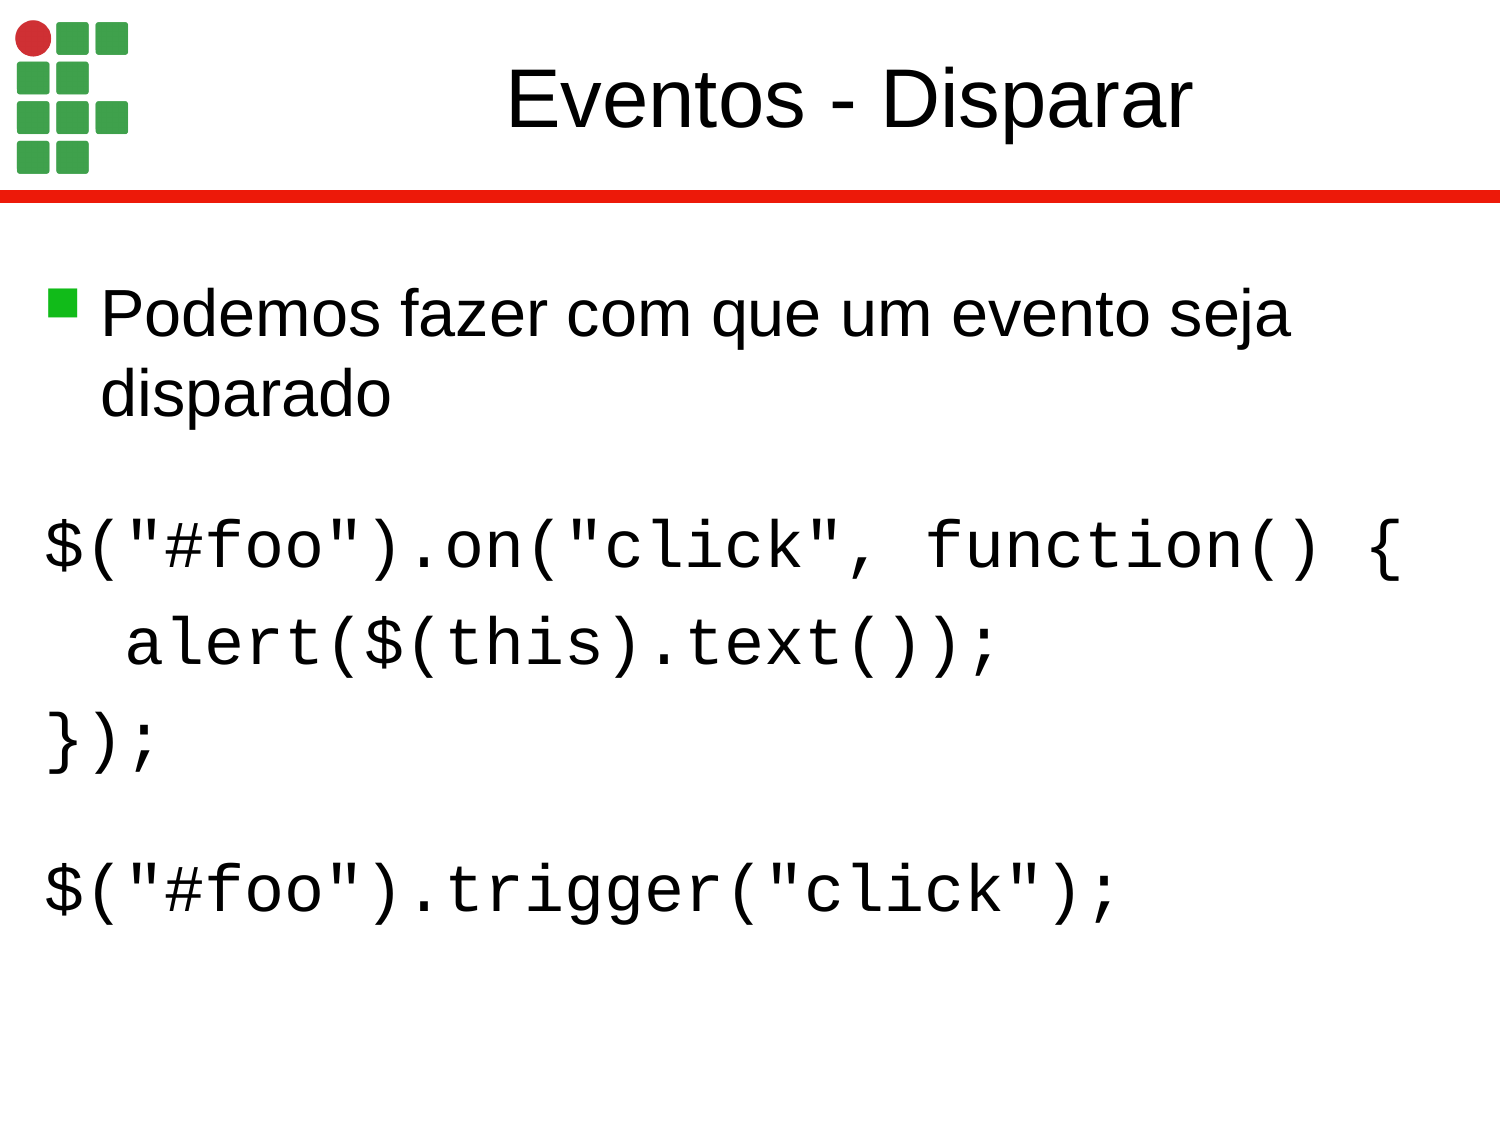

# Eventos - Disparar
Podemos fazer com que um evento seja disparado
$("#foo").on("click", function() {
 alert($(this).text());
});
$("#foo").trigger("click");